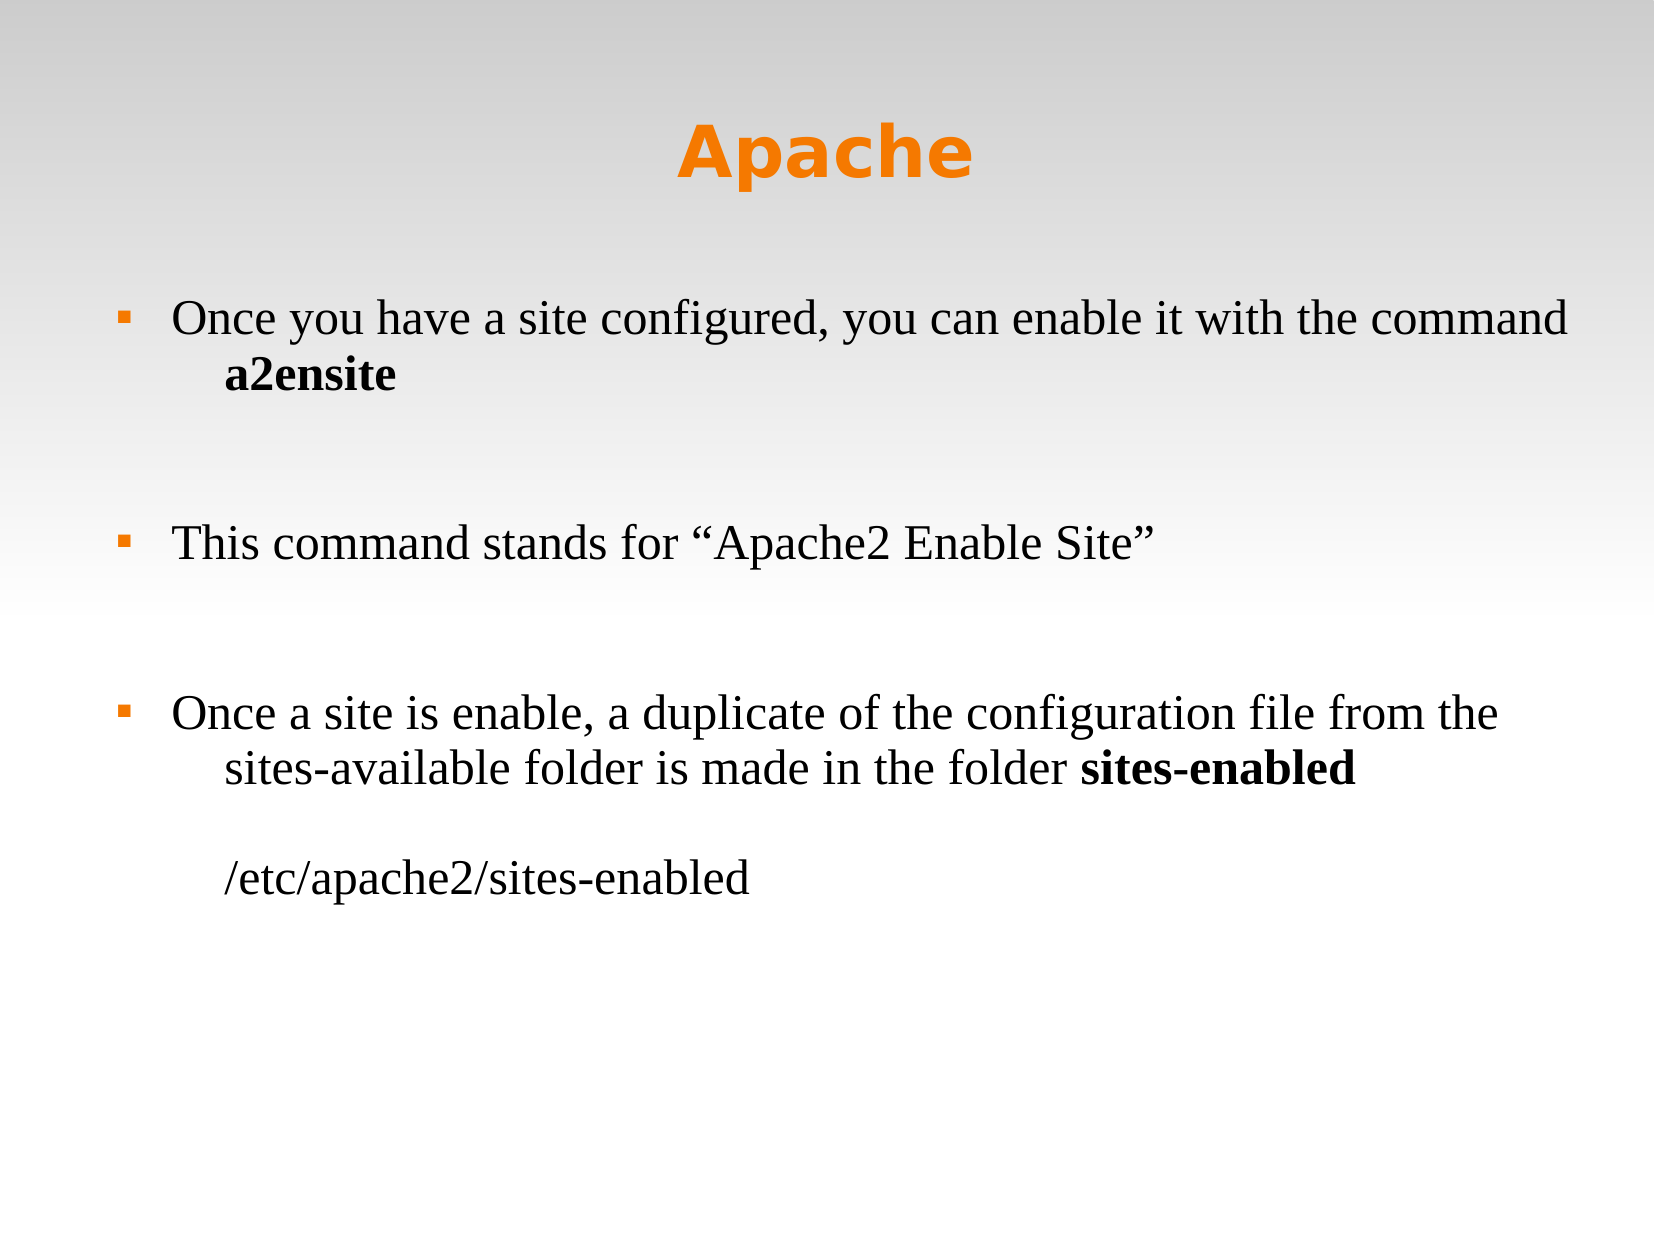

# Apache
Once you have a site configured, you can enable it with the command a2ensite
This command stands for “Apache2 Enable Site”
Once a site is enable, a duplicate of the configuration file from the sites-available folder is made in the folder sites-enabled
/etc/apache2/sites-enabled